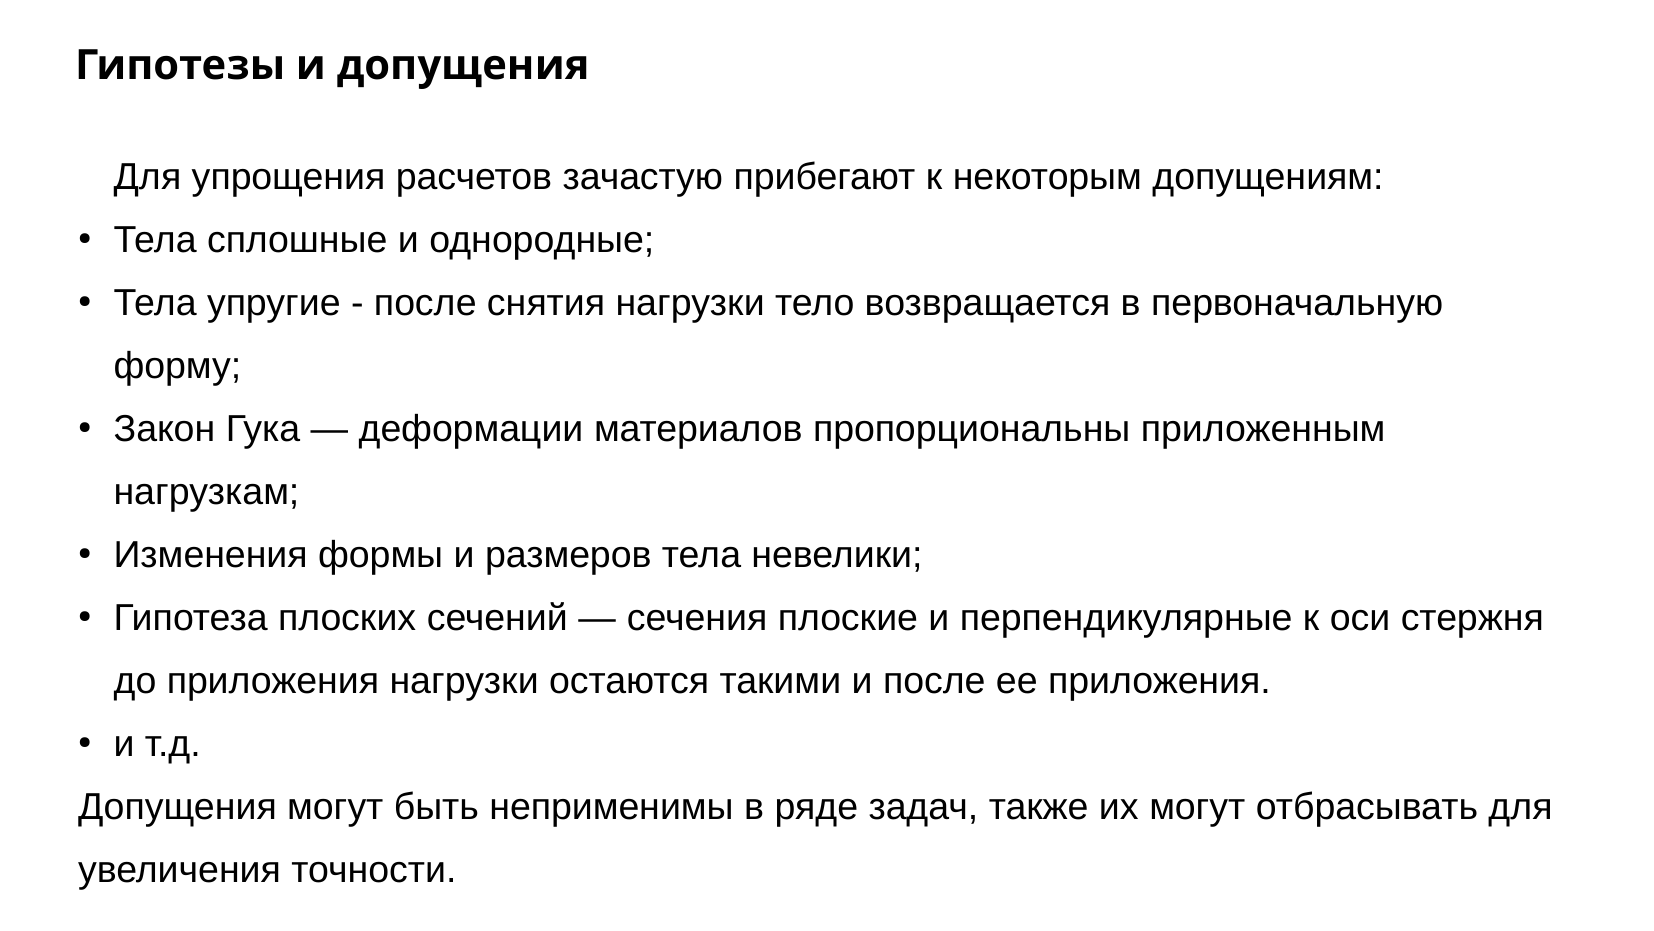

# Гипотезы и допущения
Для упрощения расчетов зачастую прибегают к некоторым допущениям:
Тела сплошные и однородные;
Тела упругие - после снятия нагрузки тело возвращается в первоначальную форму;
Закон Гука — деформации материалов пропорциональны приложенным нагрузкам;
Изменения формы и размеров тела невелики;
Гипотеза плоских сечений — сечения плоские и перпендикулярные к оси стержня до приложения нагрузки остаются такими и после ее приложения.
и т.д.
Допущения могут быть неприменимы в ряде задач, также их могут отбрасывать для увеличения точности.